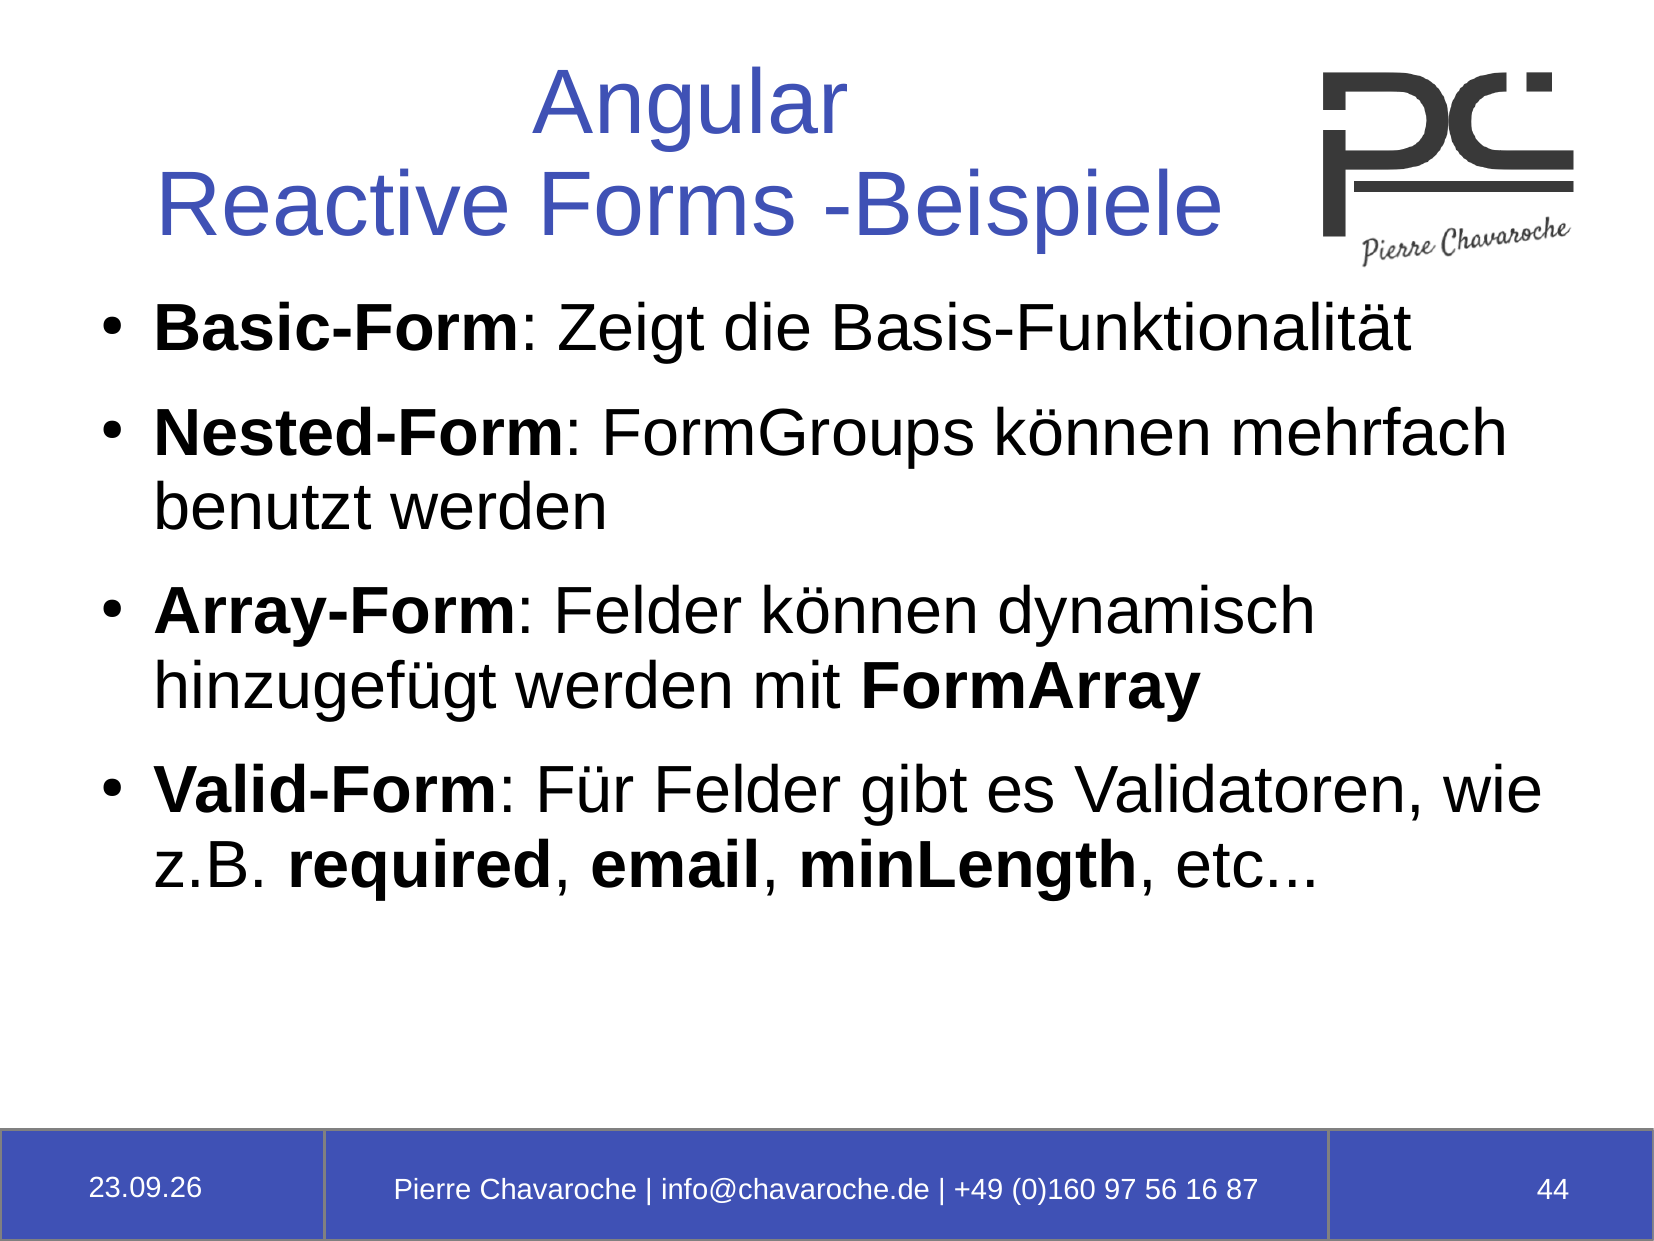

# Angular Reactive Forms -Beispiele
Basic-Form: Zeigt die Basis-Funktionalität
Nested-Form: FormGroups können mehrfach benutzt werden
Array-Form: Felder können dynamisch hinzugefügt werden mit FormArray
Valid-Form: Für Felder gibt es Validatoren, wie z.B. required, email, minLength, etc...
Pierre Chavaroche | info@chavaroche.de | +49 (0)160 97 56 16 87
44